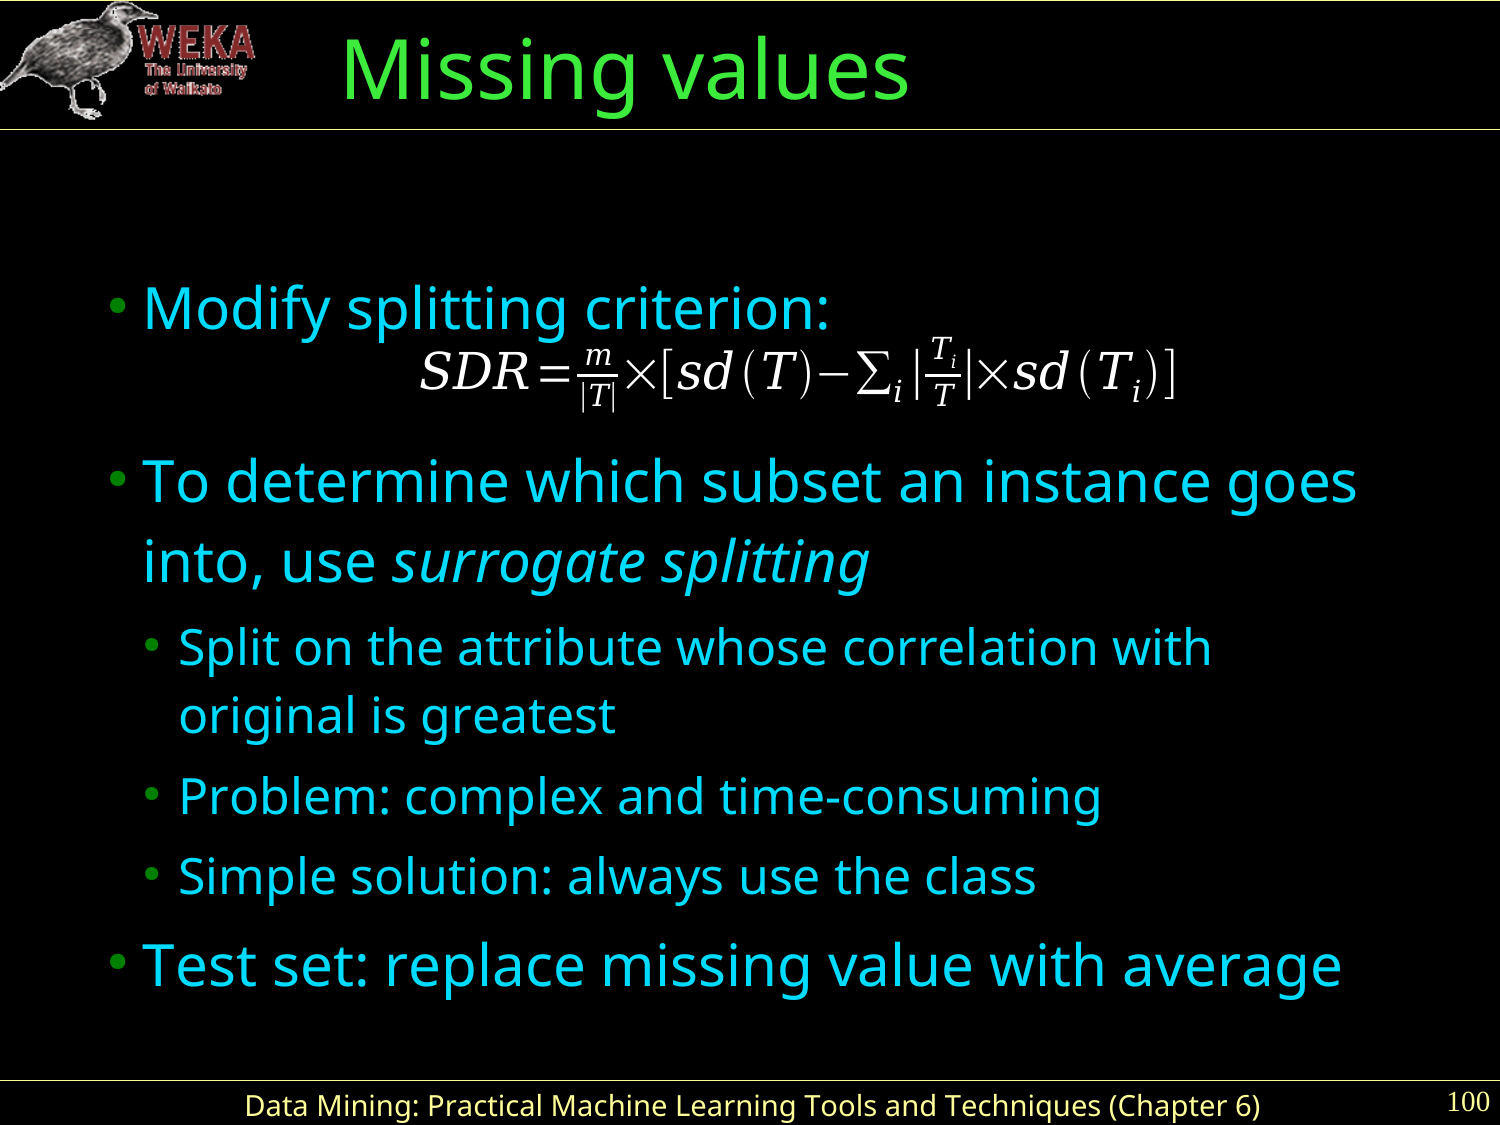

# Missing values
Modify splitting criterion:
To determine which subset an instance goes into, use surrogate splitting
Split on the attribute whose correlation with original is greatest
Problem: complex and time-consuming
Simple solution: always use the class
Test set: replace missing value with average
Data Mining: Practical Machine Learning Tools and Techniques (Chapter 6)
100